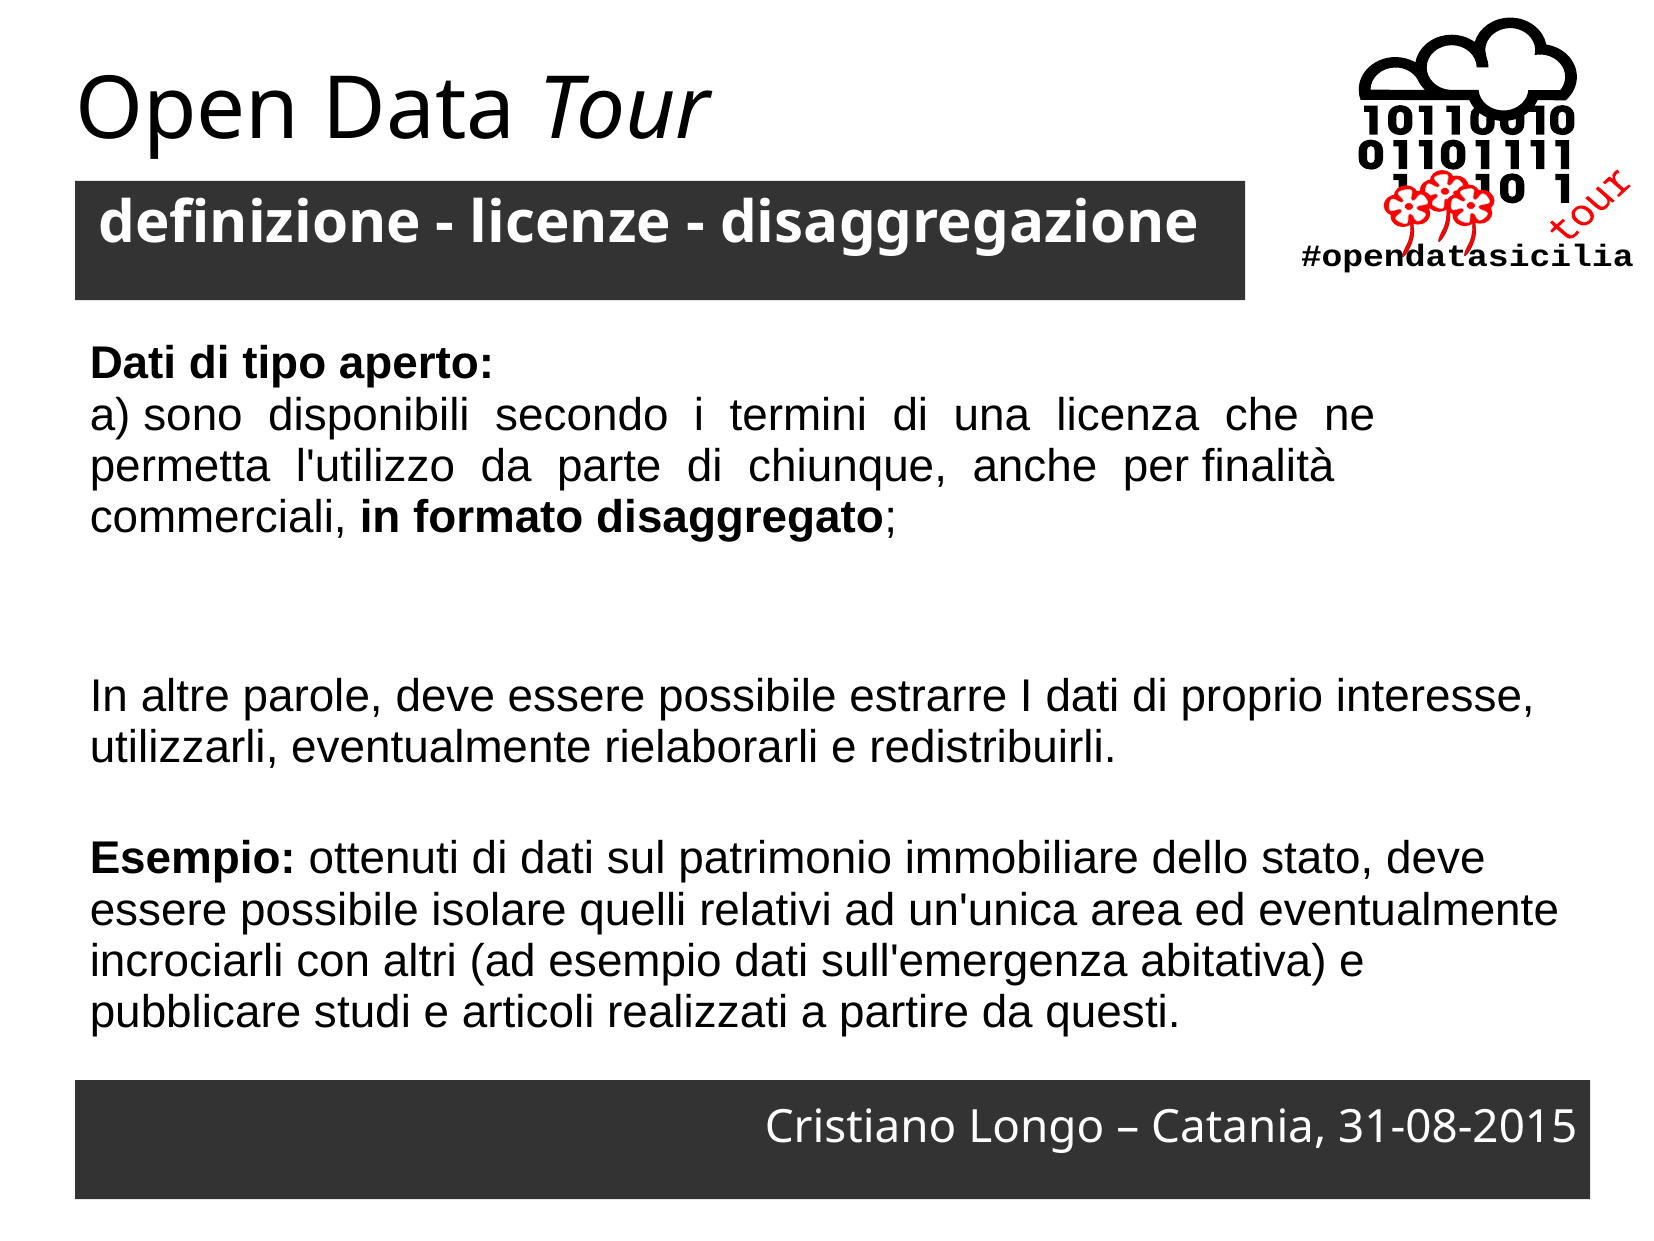

# Open Data Tour
 definizione - licenze - disaggregazione
Dati di tipo aperto:
a) sono disponibili secondo i termini di una licenza che ne permetta l'utilizzo da parte di chiunque, anche per finalità commerciali, in formato disaggregato;
In altre parole, deve essere possibile estrarre I dati di proprio interesse, utilizzarli, eventualmente rielaborarli e redistribuirli.
Esempio: ottenuti di dati sul patrimonio immobiliare dello stato, deve essere possibile isolare quelli relativi ad un'unica area ed eventualmente incrociarli con altri (ad esempio dati sull'emergenza abitativa) e pubblicare studi e articoli realizzati a partire da questi.
 Cristiano Longo – Catania, 31-08-2015